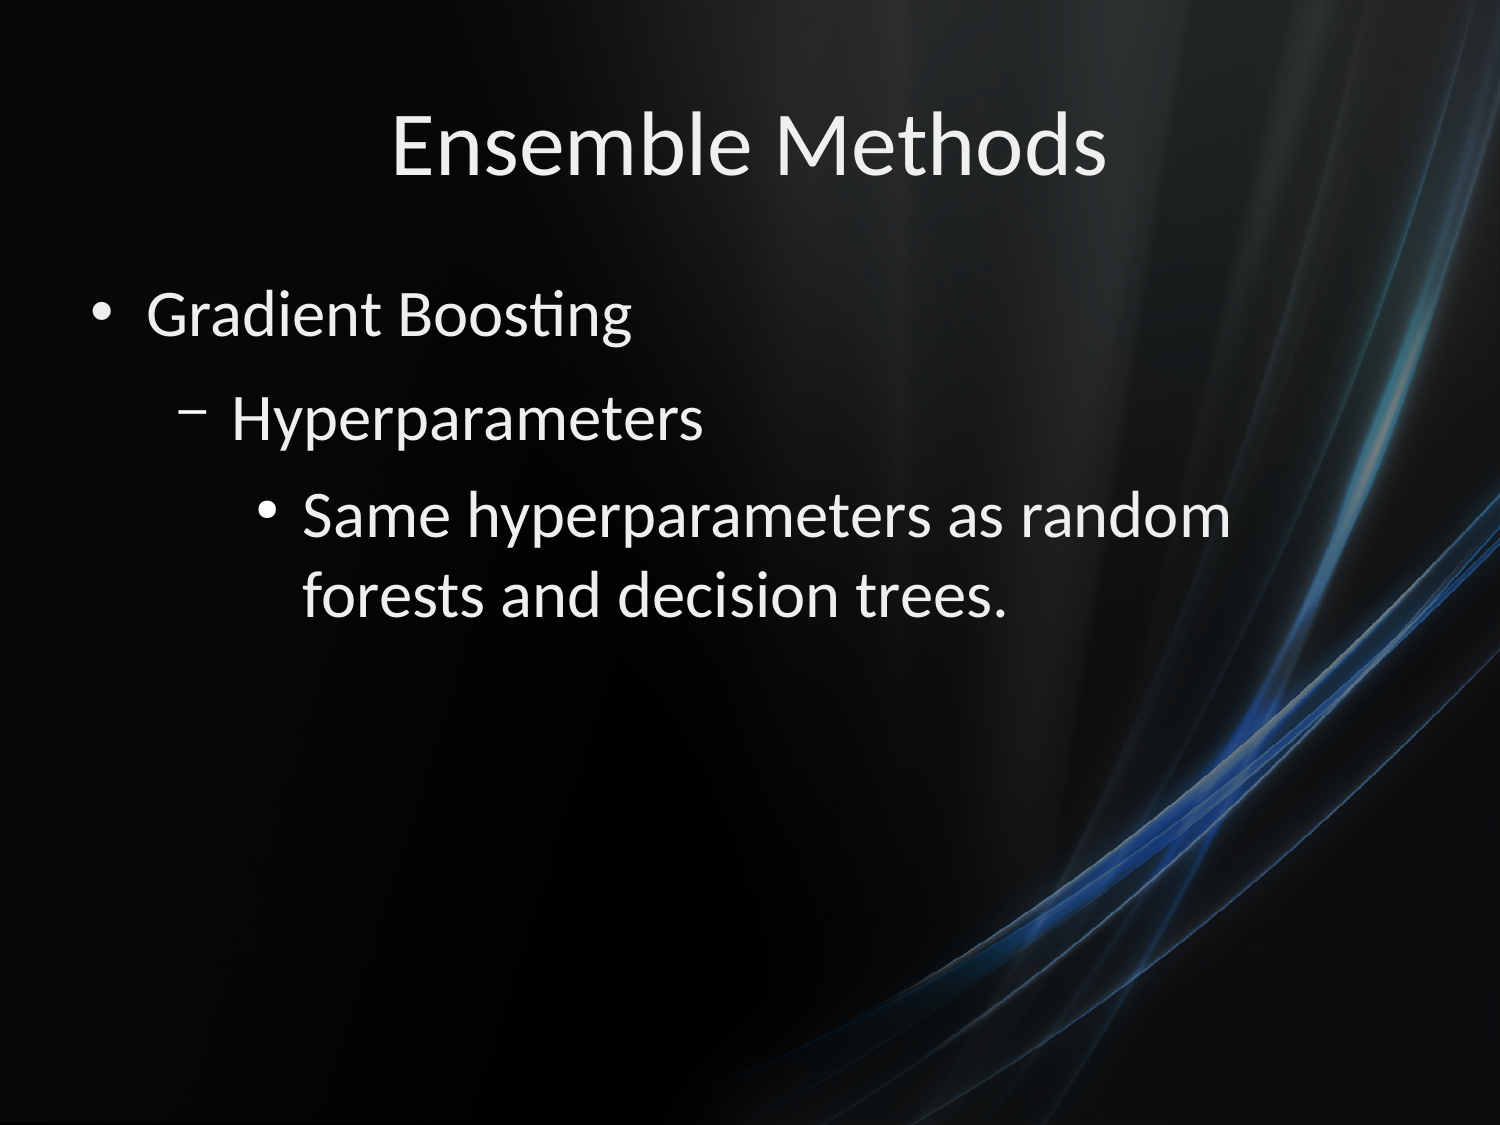

# Ensemble Methods
Gradient Boosting
Hyperparameters
Same hyperparameters as random forests and decision trees.